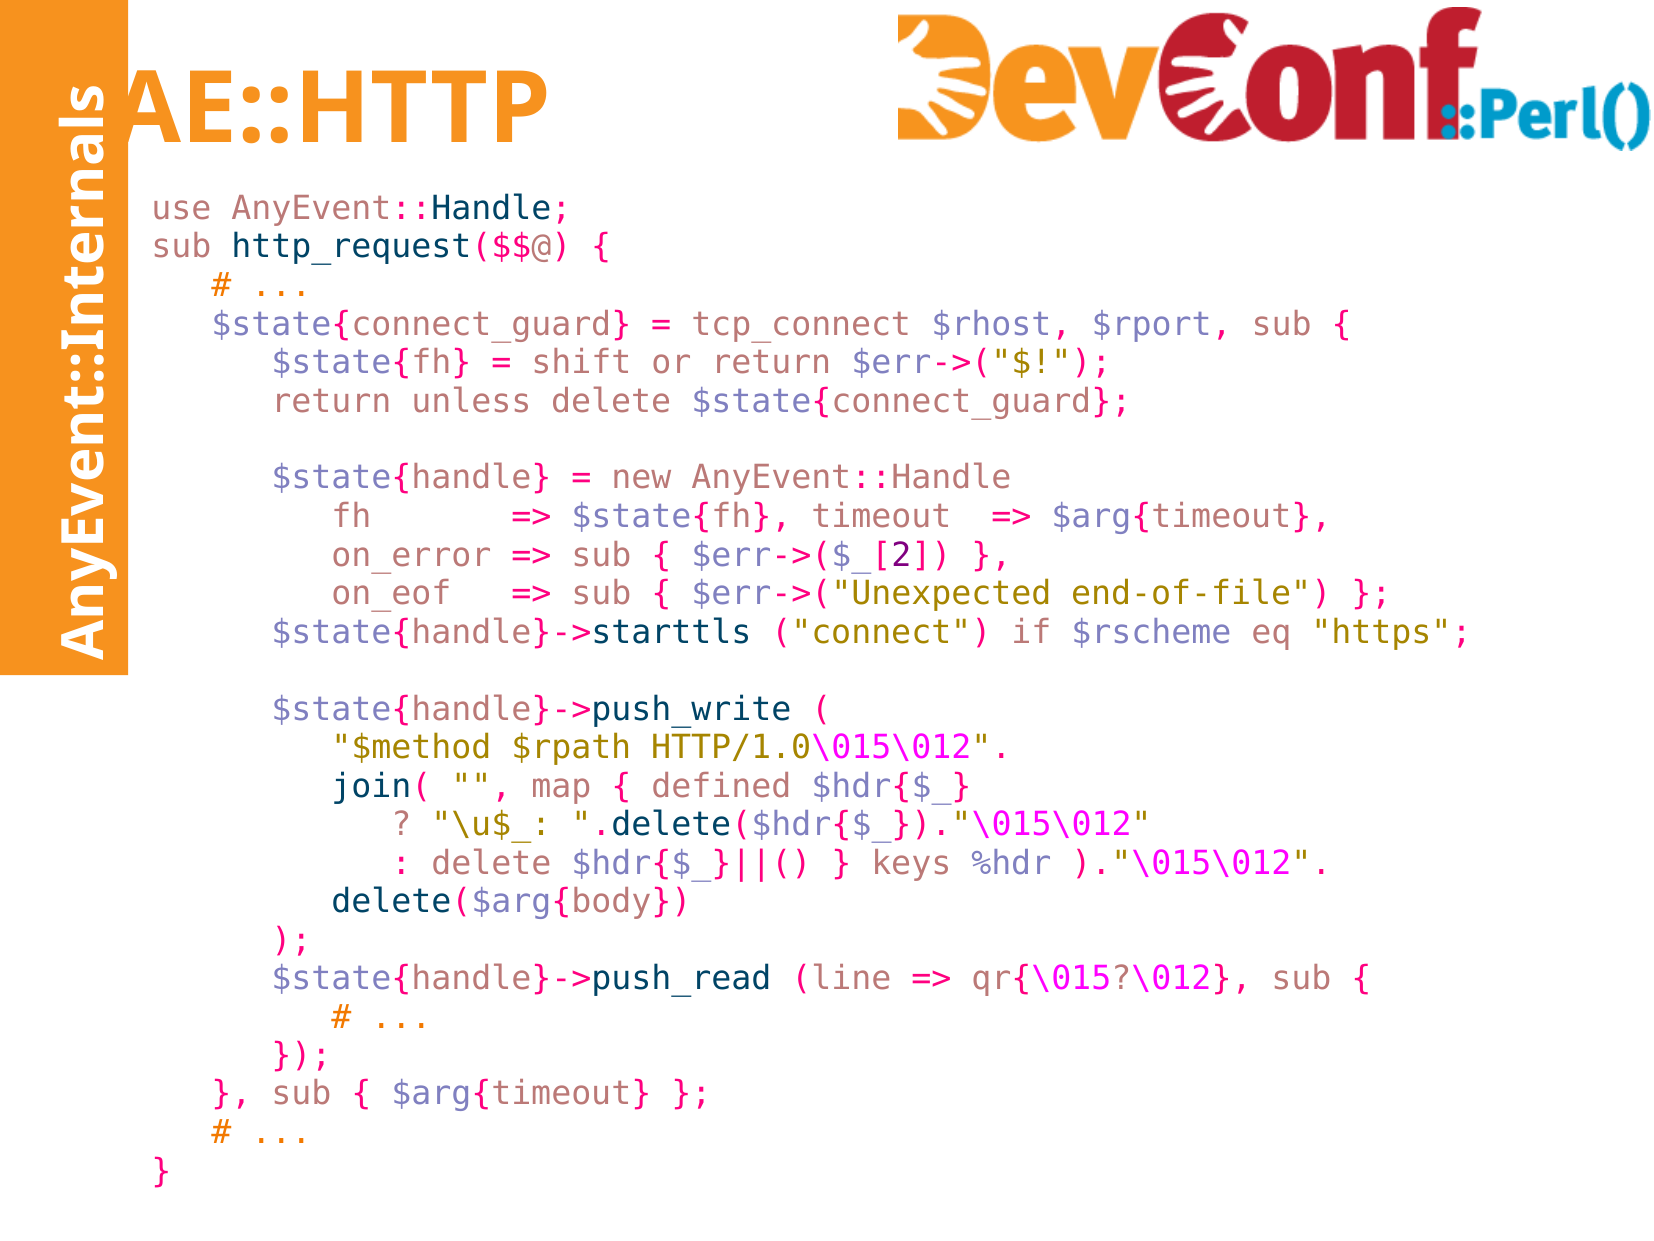

# AE::HTTP
use AnyEvent::Handle;
sub http_request($$@) {
 # ...
 $state{connect_guard} = tcp_connect $rhost, $rport, sub {
 $state{fh} = shift or return $err->("$!");
 return unless delete $state{connect_guard};
 $state{handle} = new AnyEvent::Handle
 fh => $state{fh}, timeout => $arg{timeout},
 on_error => sub { $err->($_[2]) },
 on_eof => sub { $err->("Unexpected end-of-file") };
 $state{handle}->starttls ("connect") if $rscheme eq "https";
 $state{handle}->push_write (
 "$method $rpath HTTP/1.0\015\012".
 join( "", map { defined $hdr{$_}
 ? "\u$_: ".delete($hdr{$_})."\015\012"
 : delete $hdr{$_}||() } keys %hdr )."\015\012".
 delete($arg{body})
 );
 $state{handle}->push_read (line => qr{\015?\012}, sub {
 # ...
 });
 }, sub { $arg{timeout} };
 # ...
}
 AnyEvent::Internals